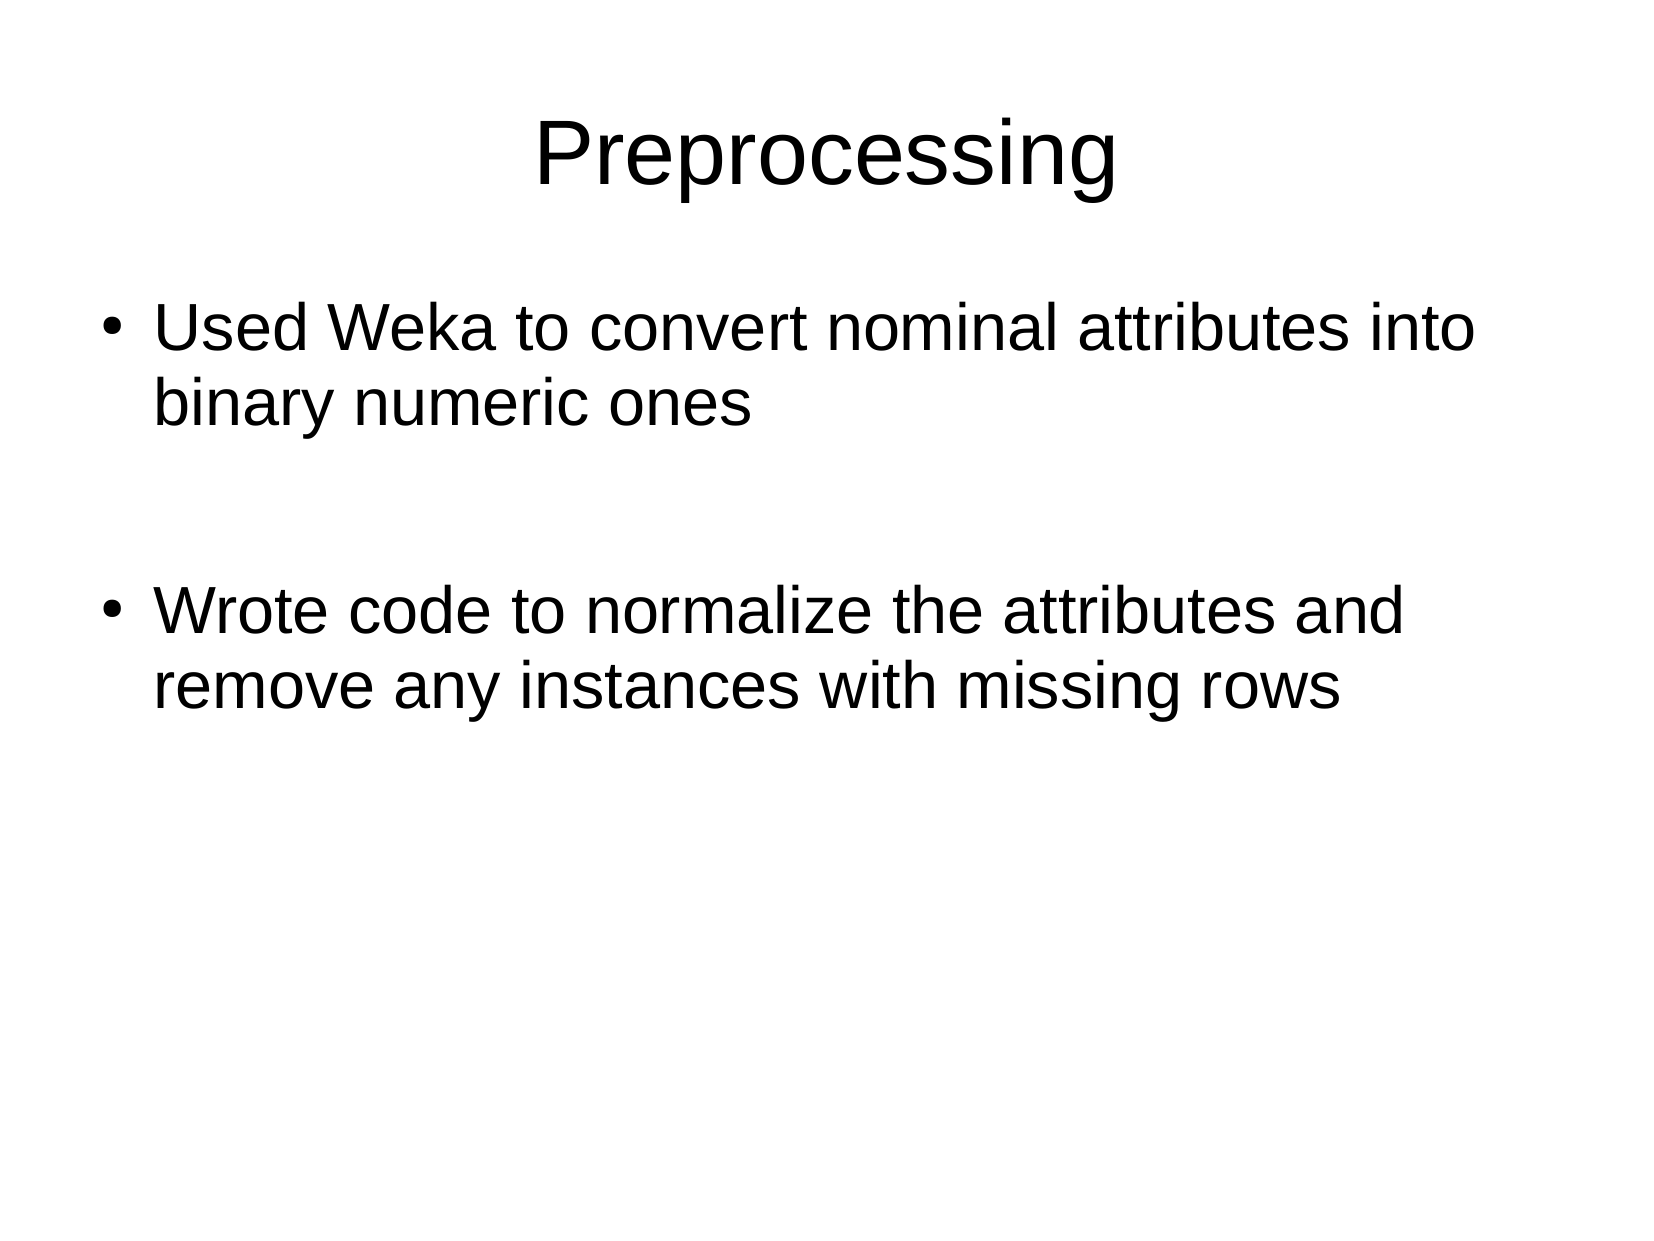

# Preprocessing
Used Weka to convert nominal attributes into binary numeric ones
Wrote code to normalize the attributes and remove any instances with missing rows